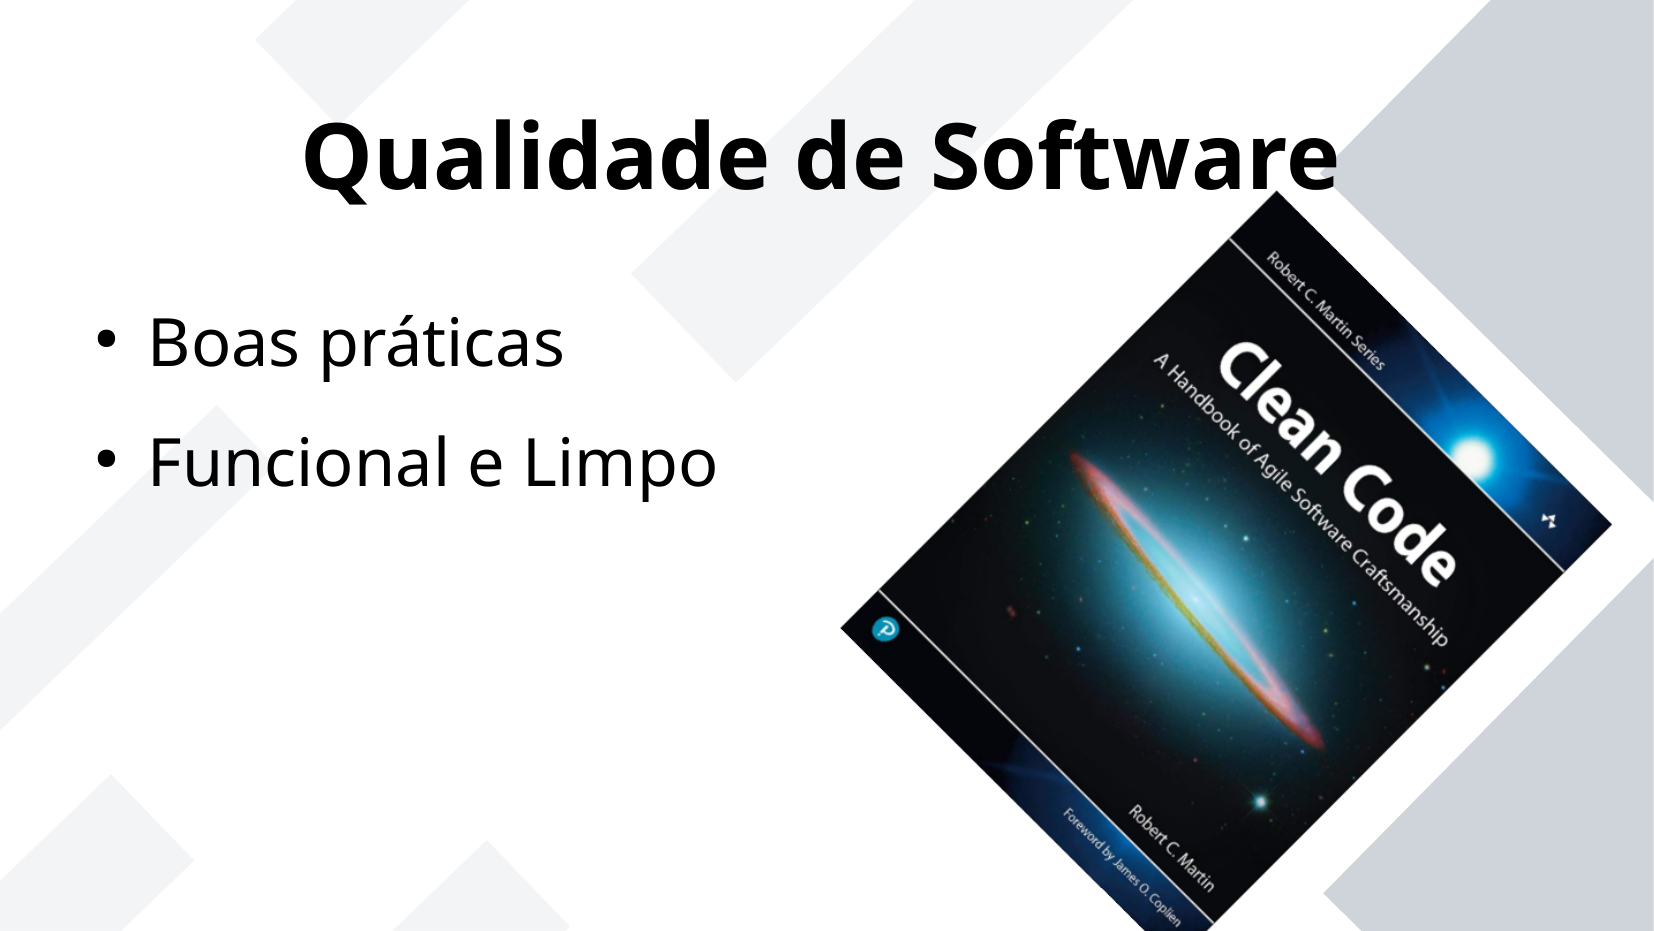

# Qualidade de Software
Boas práticas
Funcional e Limpo